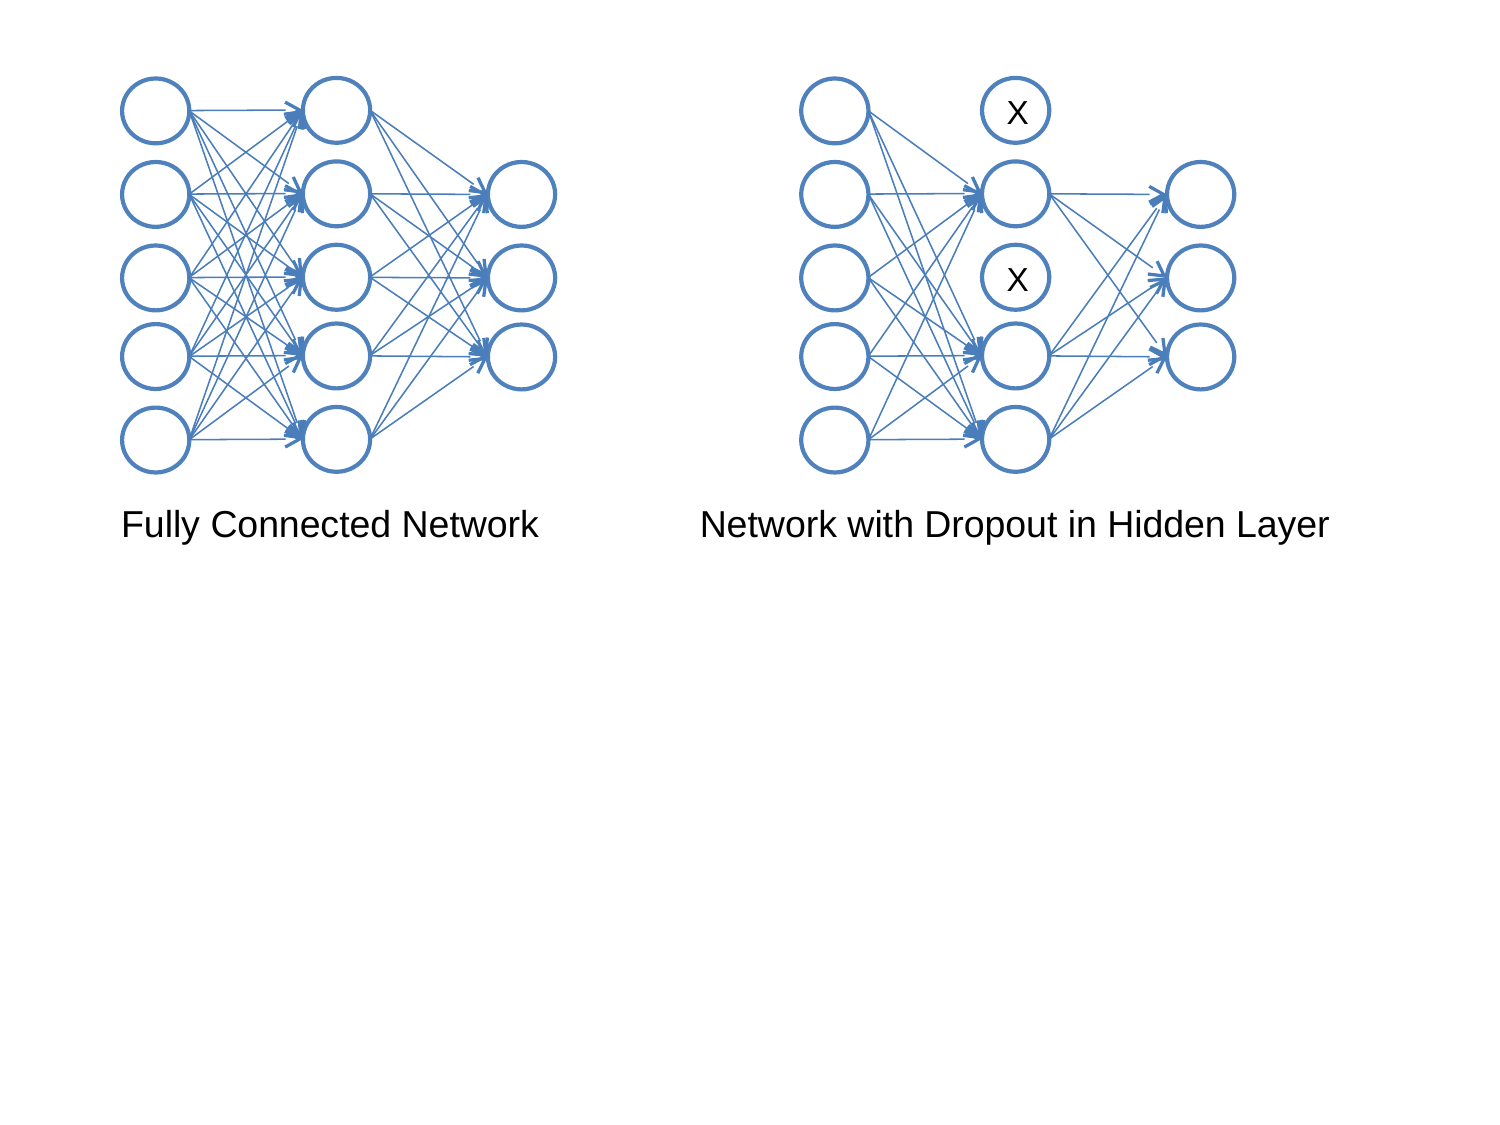

X
X
Fully Connected Network
Network with Dropout in Hidden Layer